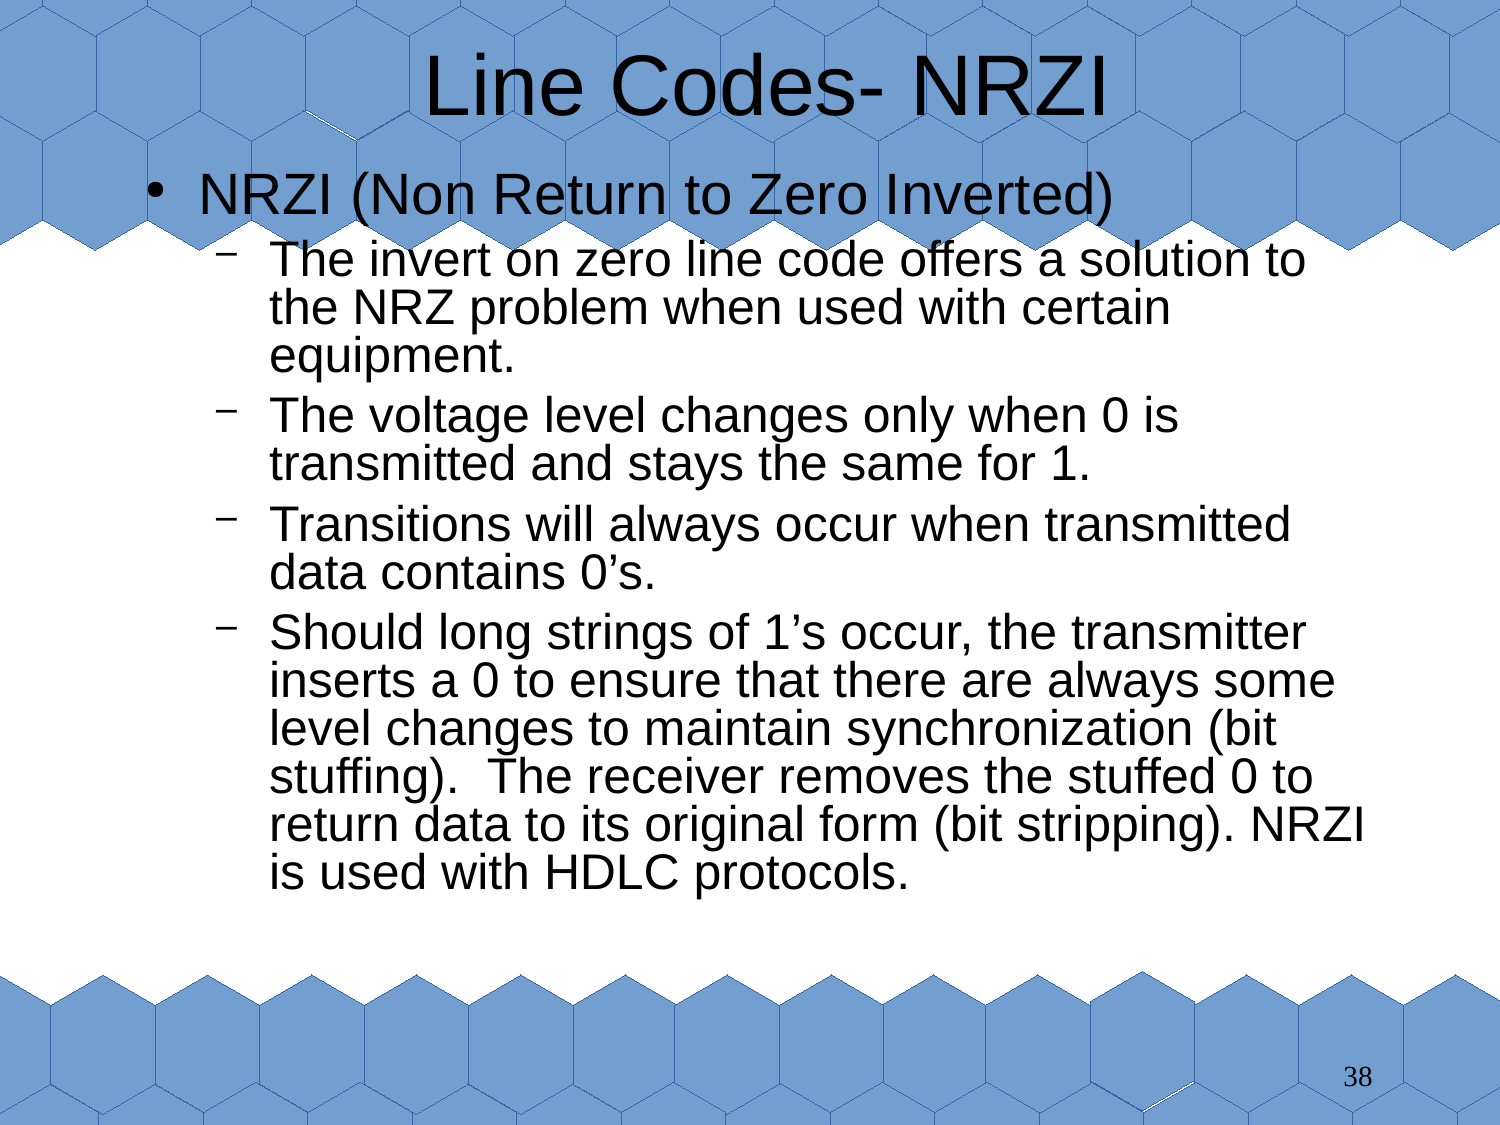

# Line Codes- NRZI
NRZI (Non Return to Zero Inverted)
The invert on zero line code offers a solution to the NRZ problem when used with certain equipment.
The voltage level changes only when 0 is transmitted and stays the same for 1.
Transitions will always occur when transmitted data contains 0’s.
Should long strings of 1’s occur, the transmitter inserts a 0 to ensure that there are always some level changes to maintain synchronization (bit stuffing). The receiver removes the stuffed 0 to return data to its original form (bit stripping). NRZI is used with HDLC protocols.